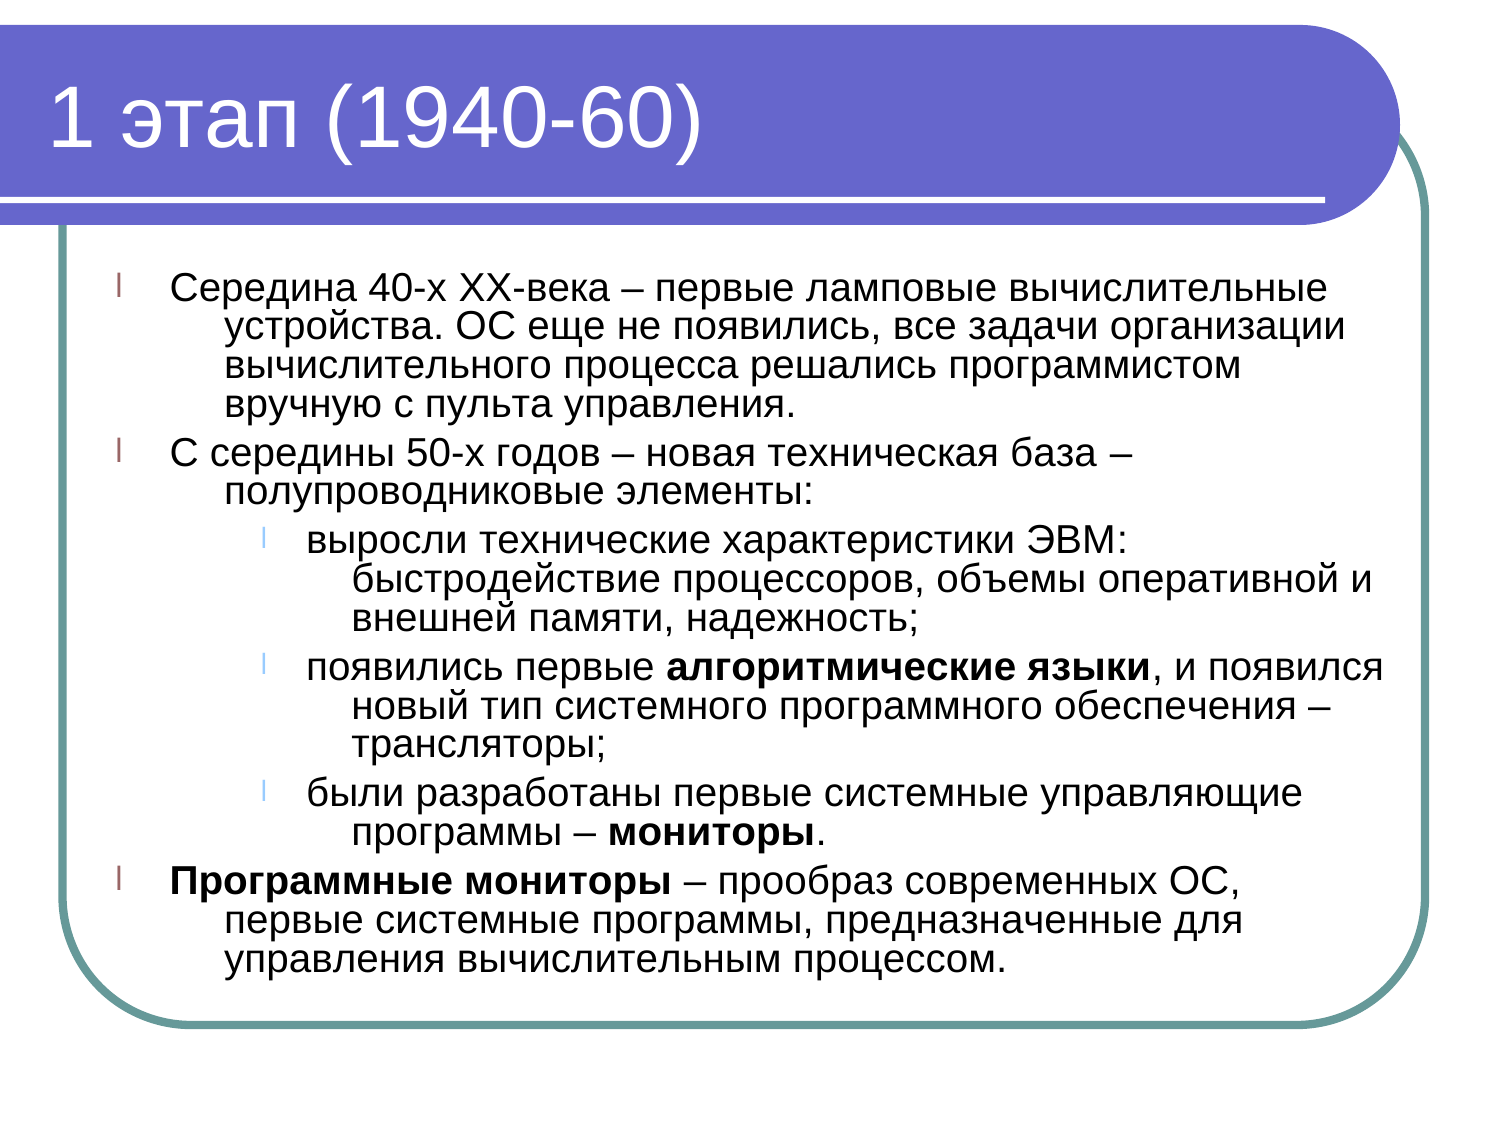

# 1 этап (1940-60)
Середина 40-х XX-века – первые ламповые вычислительные устройства. ОС еще не появились, все задачи организации вычислительного процесса решались программистом вручную с пульта управления.
С середины 50-х годов – новая техническая база – полупроводниковые элементы:
выросли технические характеристики ЭВМ: быстродействие процессоров, объемы оперативной и внешней памяти, надежность;
появились первые алгоритмические языки, и появился новый тип системного программного обеспечения – трансляторы;
были разработаны первые системные управляющие программы – мониторы.
Программные мониторы – прообраз современных ОС, первые системные программы, предназначенные для управления вычислительным процессом.